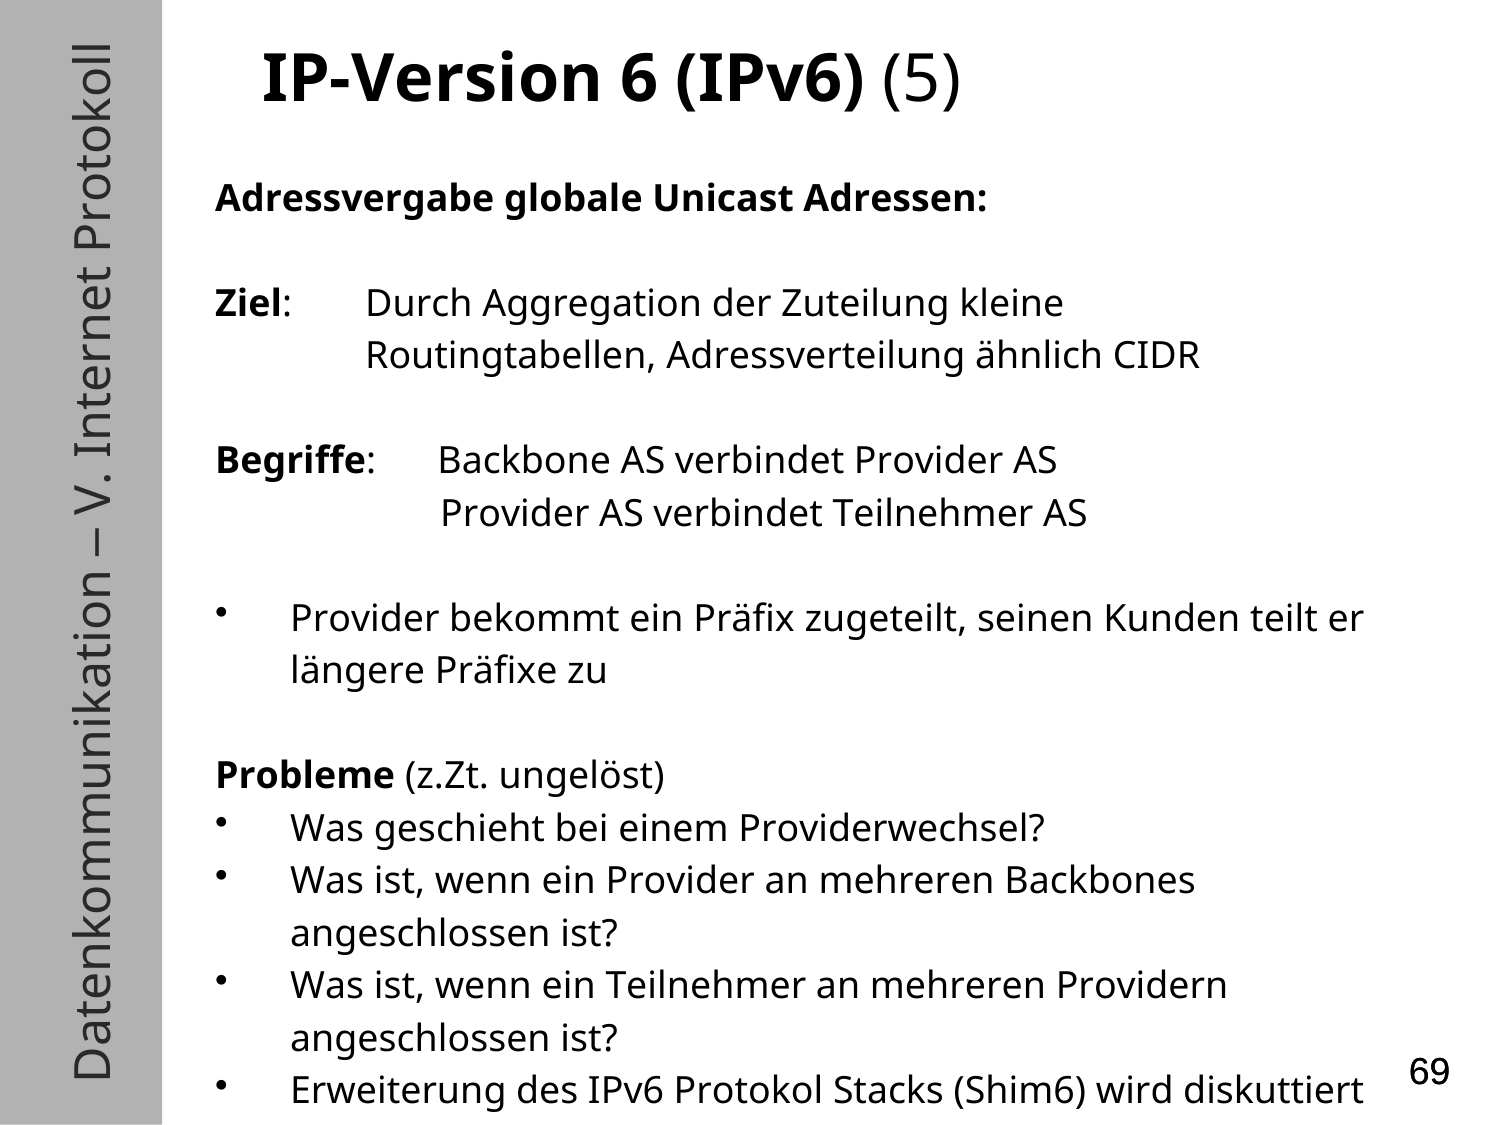

IP-Version 6 (IPv6) (5)
Adressvergabe globale Unicast Adressen:
Ziel:	Durch Aggregation der Zuteilung kleine
	Routingtabellen, Adressverteilung ähnlich CIDR
Begriffe:	Backbone AS verbindet Provider AS
			Provider AS verbindet Teilnehmer AS
Provider bekommt ein Präfix zugeteilt, seinen Kunden teilt er längere Präfixe zu
Probleme (z.Zt. ungelöst)
Was geschieht bei einem Providerwechsel?
Was ist, wenn ein Provider an mehreren Backbones angeschlossen ist?
Was ist, wenn ein Teilnehmer an mehreren Providern angeschlossen ist?
Erweiterung des IPv6 Protokol Stacks (Shim6) wird diskuttiert (August 2006), welche Multihoming implementieren würde (http://tools.ietf.org/wg/shim6/)
Datenkommunikation – V. Internet Protokoll